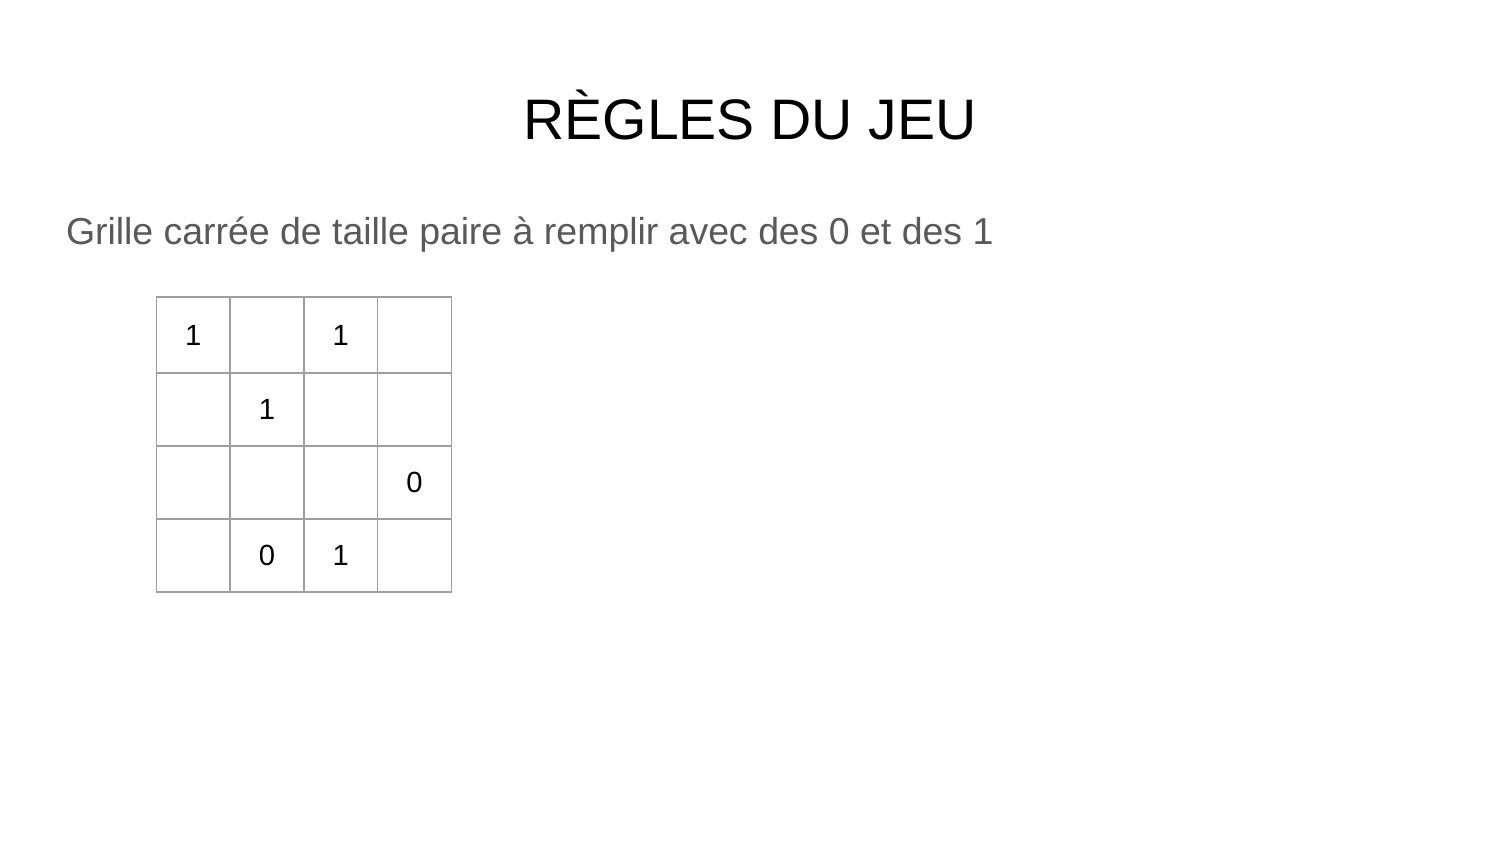

# RÈGLES DU JEU
Grille carrée de taille paire à remplir avec des 0 et des 1
| 1 | | 1 | |
| --- | --- | --- | --- |
| | 1 | | |
| | | | 0 |
| | 0 | 1 | |